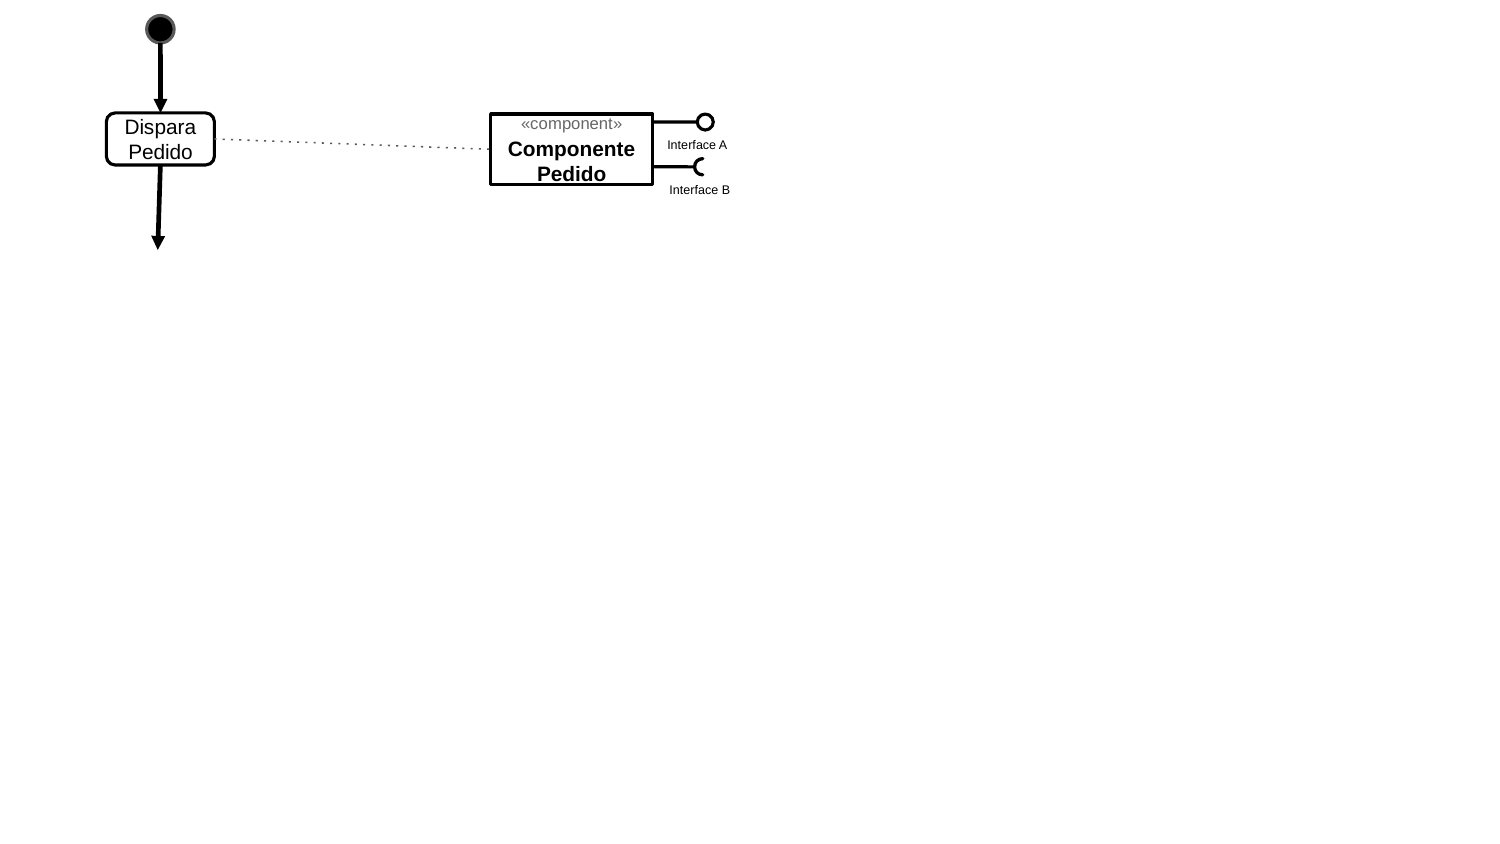

Dispara
Pedido
«component»
Componente Pedido
Interface A
Interface B